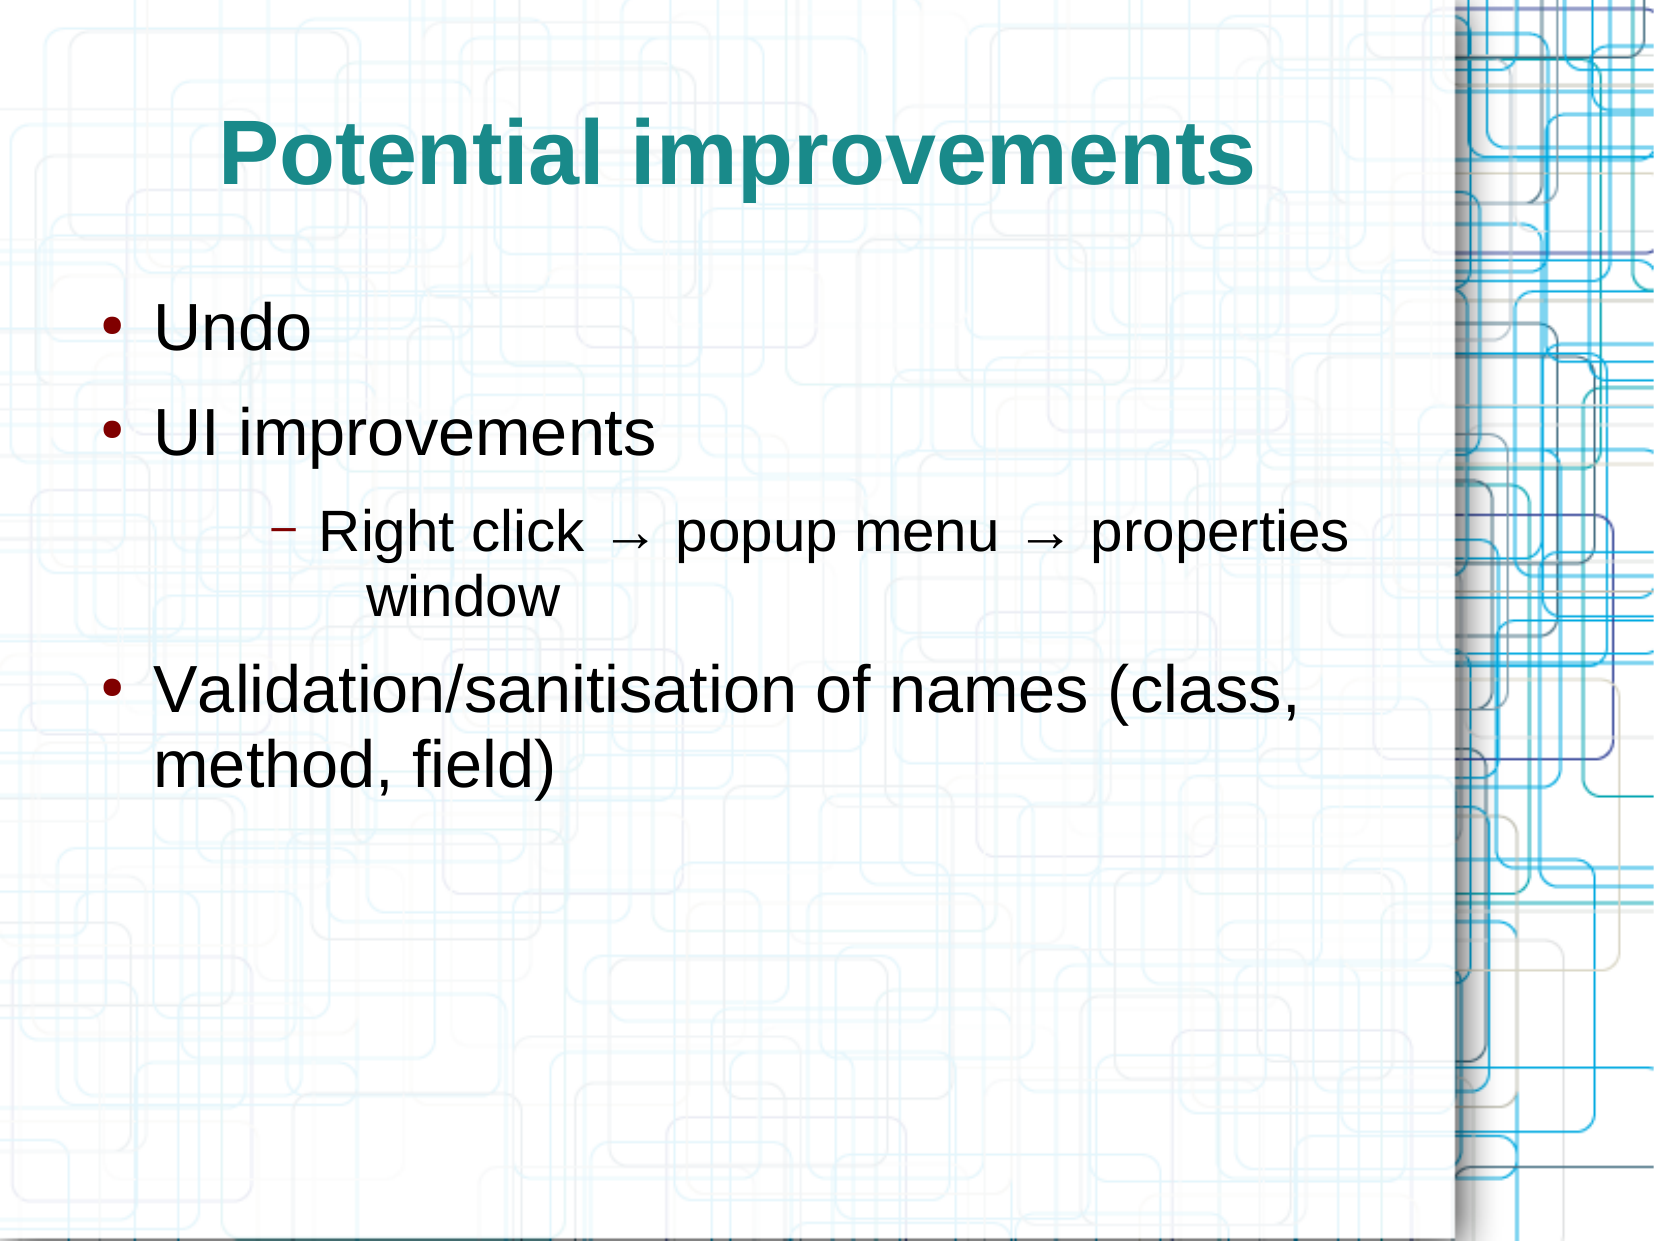

# Potential improvements
Undo
UI improvements
Right click → popup menu → properties window
Validation/sanitisation of names (class, method, field)